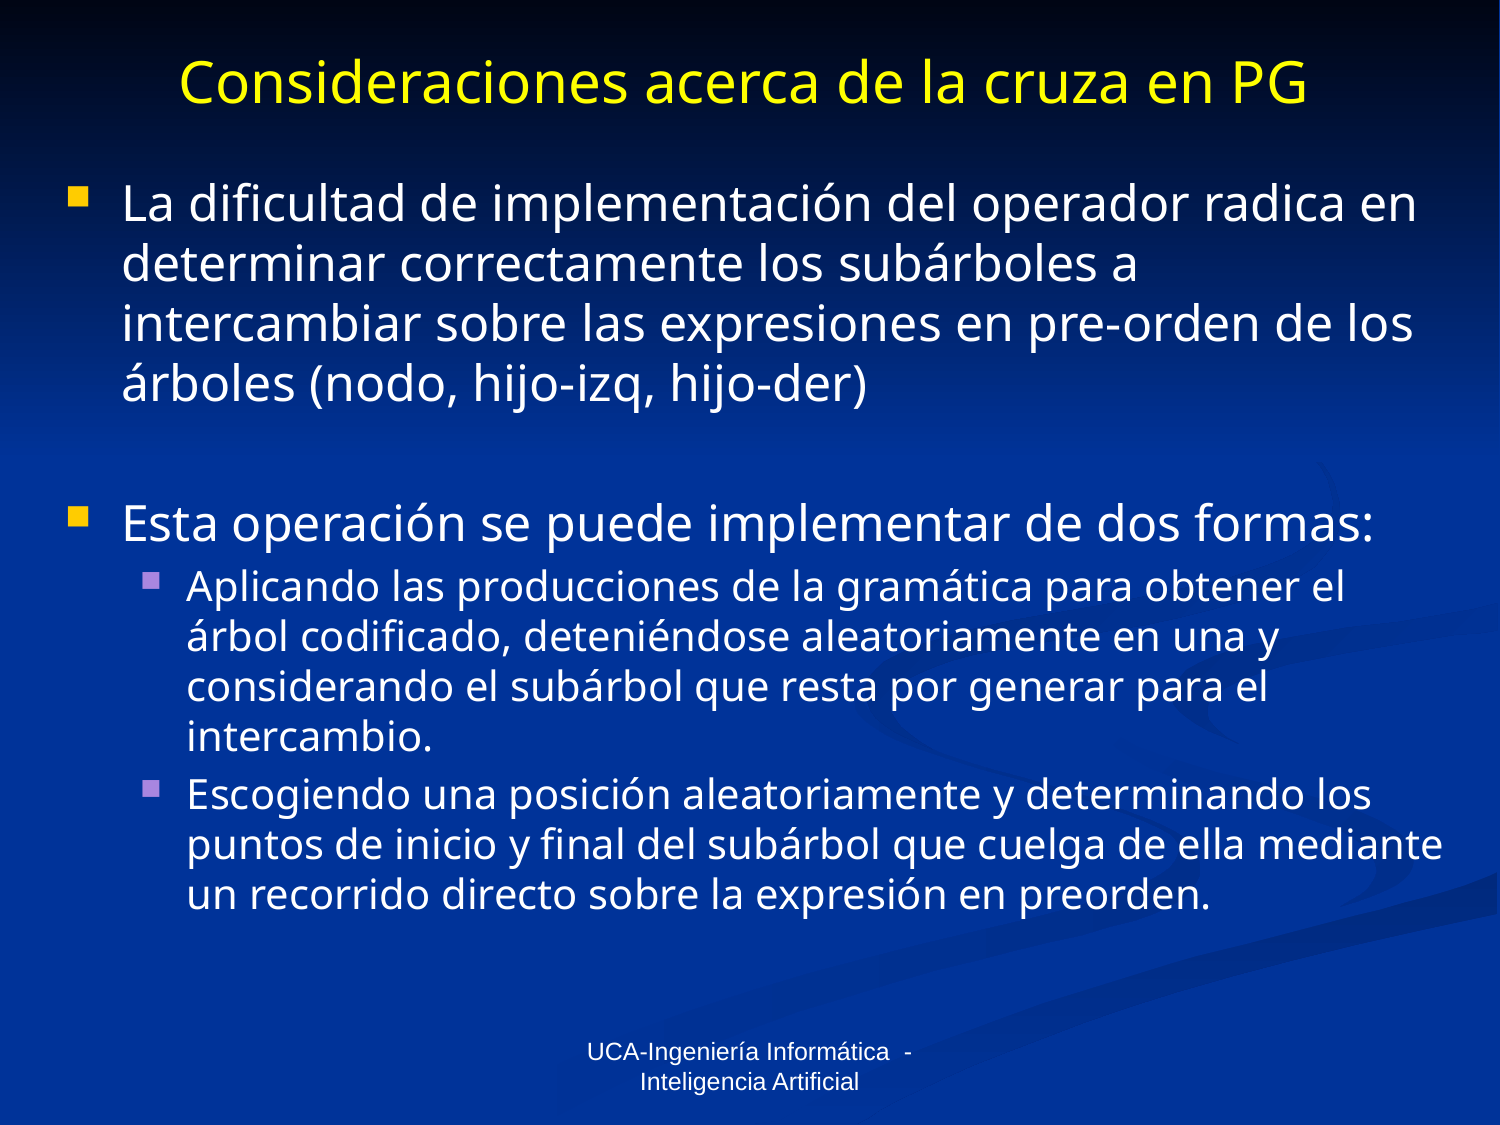

# Consideraciones acerca de la cruza en PG
La dificultad de implementación del operador radica en determinar correctamente los subárboles a intercambiar sobre las expresiones en pre-orden de los árboles (nodo, hijo-izq, hijo-der)
Esta operación se puede implementar de dos formas:
Aplicando las producciones de la gramática para obtener el árbol codificado, deteniéndose aleatoriamente en una y considerando el subárbol que resta por generar para el intercambio.
Escogiendo una posición aleatoriamente y determinando los puntos de inicio y final del subárbol que cuelga de ella mediante un recorrido directo sobre la expresión en preorden.
UCA-Ingeniería Informática - Inteligencia Artificial